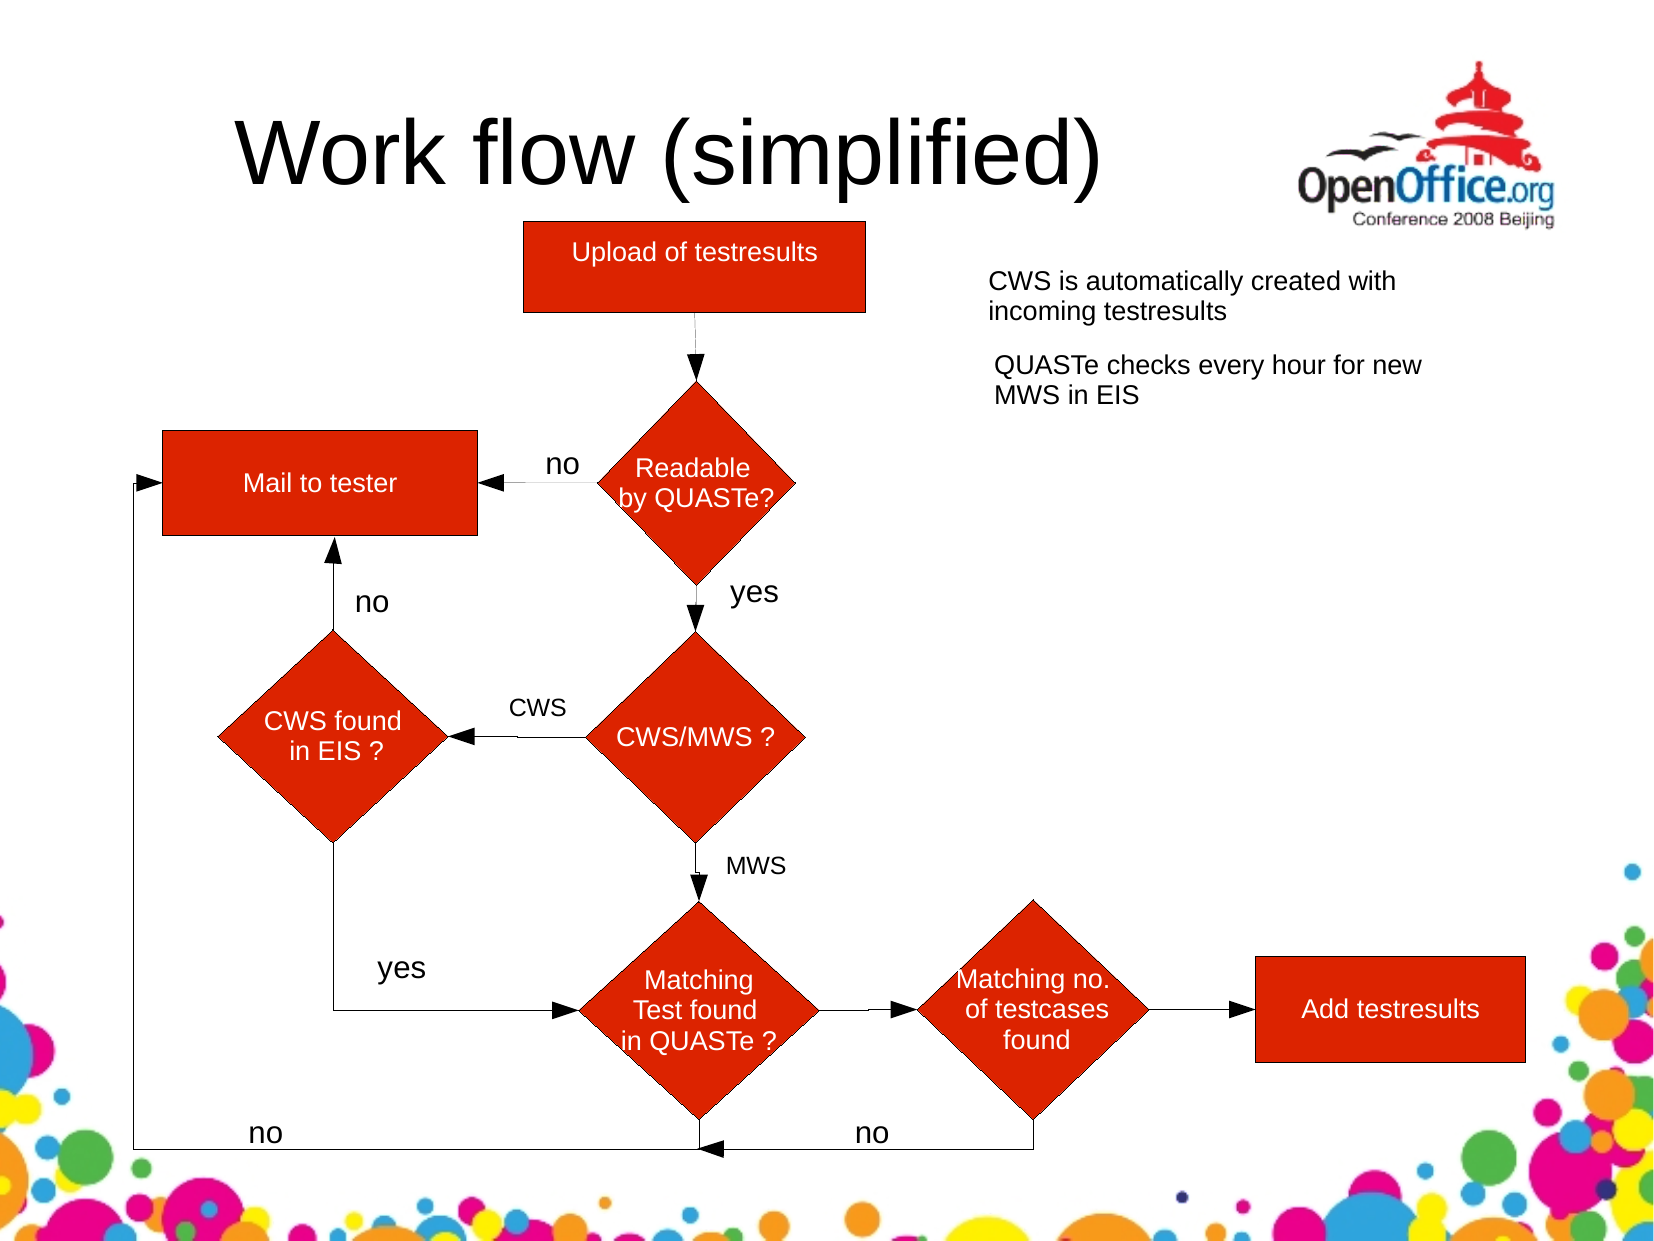

# Work flow (simplified)
Upload of testresults
CWS is automatically created with incoming testresults
QUASTe checks every hour for new MWS in EIS
Readable
by QUASTe?
Mail to tester
no
yes
no
CWS found
 in EIS ?
CWS/MWS ?
CWS
MWS
Matching no.
 of testcases
 found
Matching
Test found
in QUASTe ?
yes
Add testresults
no
no